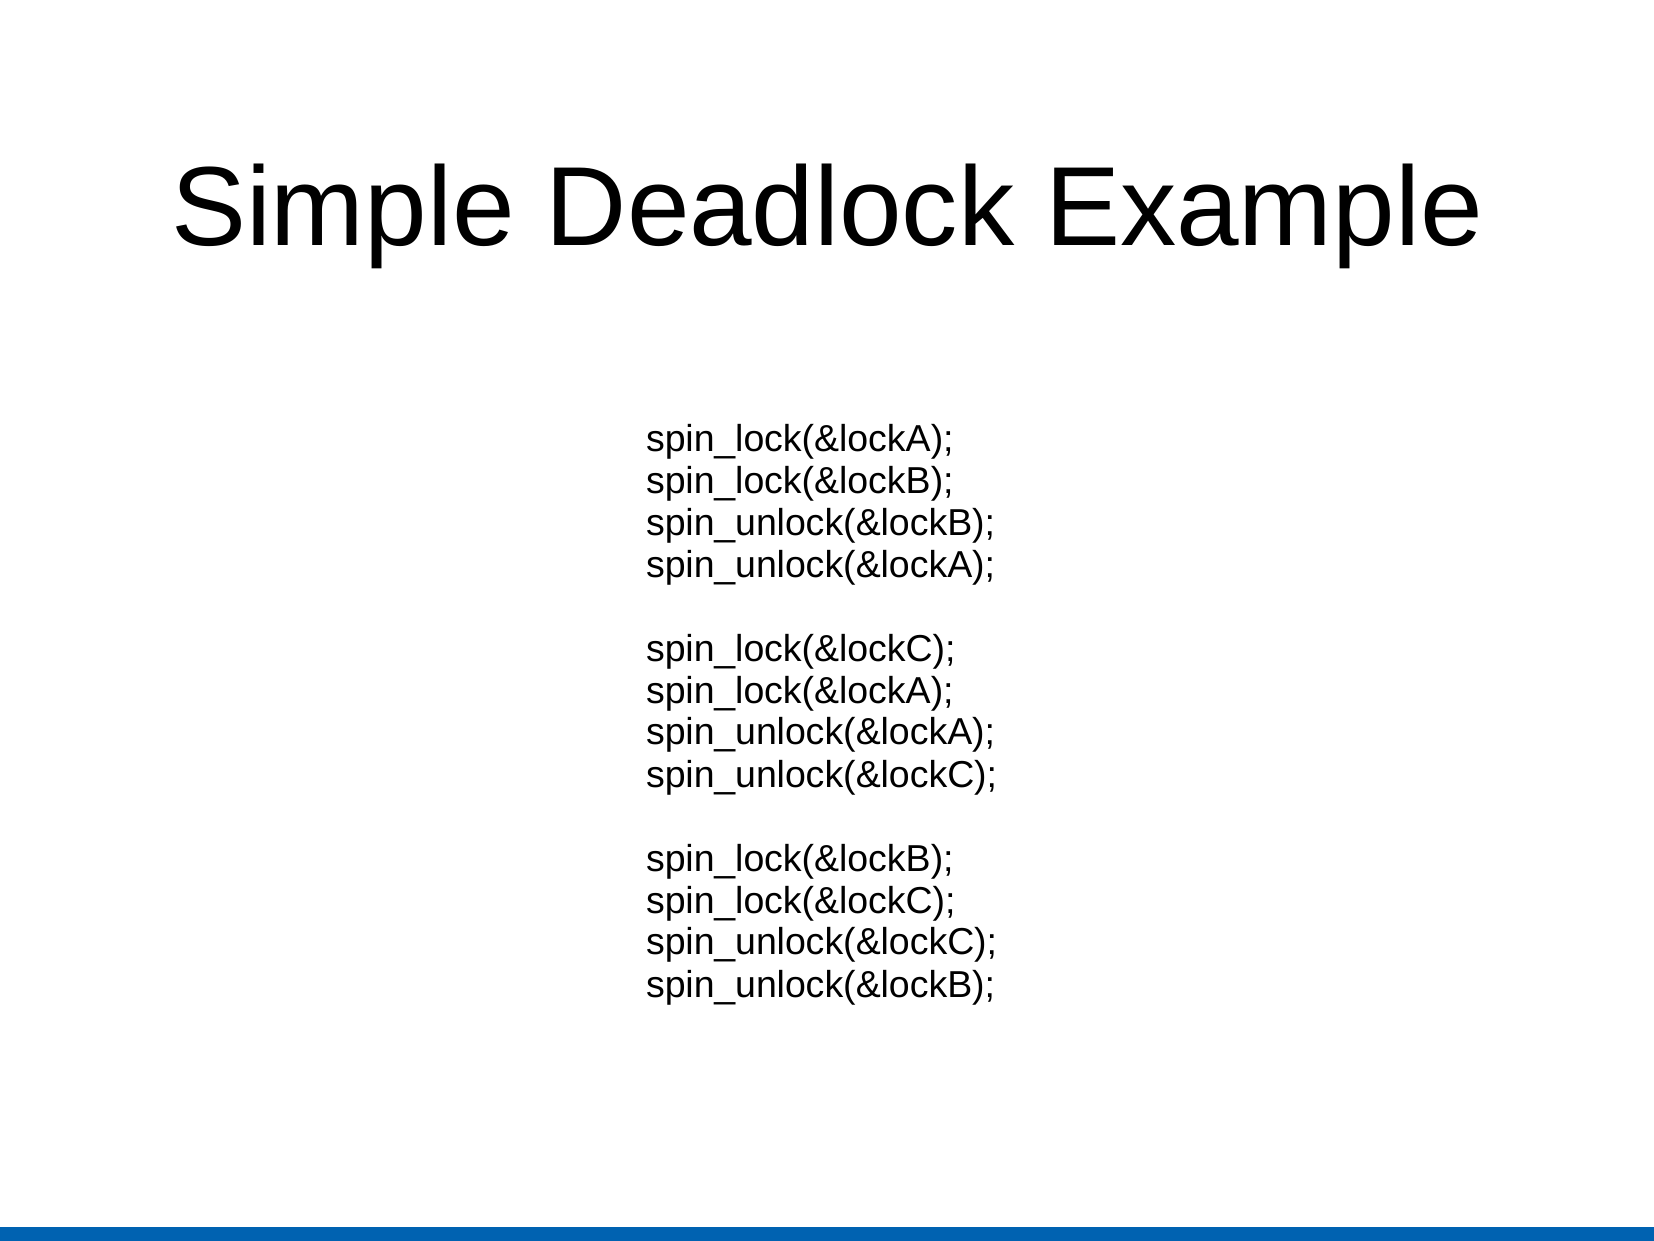

# Simple Deadlock Example
 spin_lock(&lockA);
 spin_lock(&lockB);
 spin_unlock(&lockB);
 spin_unlock(&lockA);
 spin_lock(&lockC);
 spin_lock(&lockA);
 spin_unlock(&lockA);
 spin_unlock(&lockC);
 spin_lock(&lockB);
 spin_lock(&lockC);
 spin_unlock(&lockC);
 spin_unlock(&lockB);